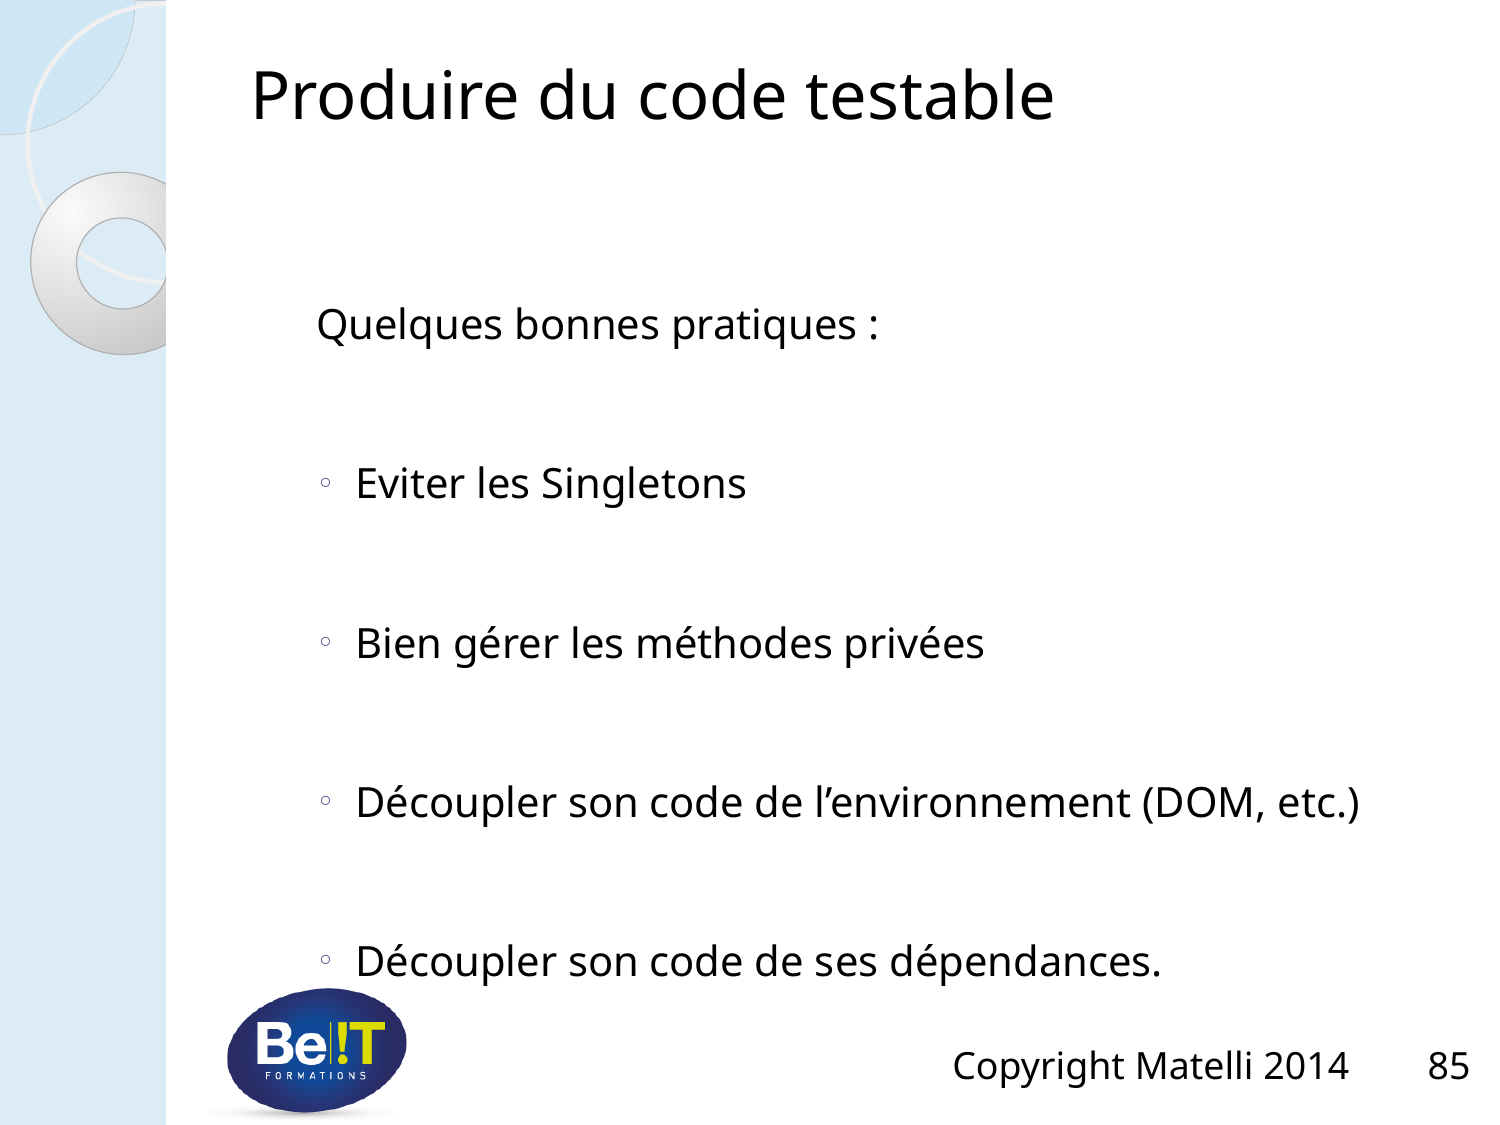

# Produire du code testable
Quelques bonnes pratiques :
Eviter les Singletons
Bien gérer les méthodes privées
Découpler son code de l’environnement (DOM, etc.)
Découpler son code de ses dépendances.
Copyright Matelli 2014